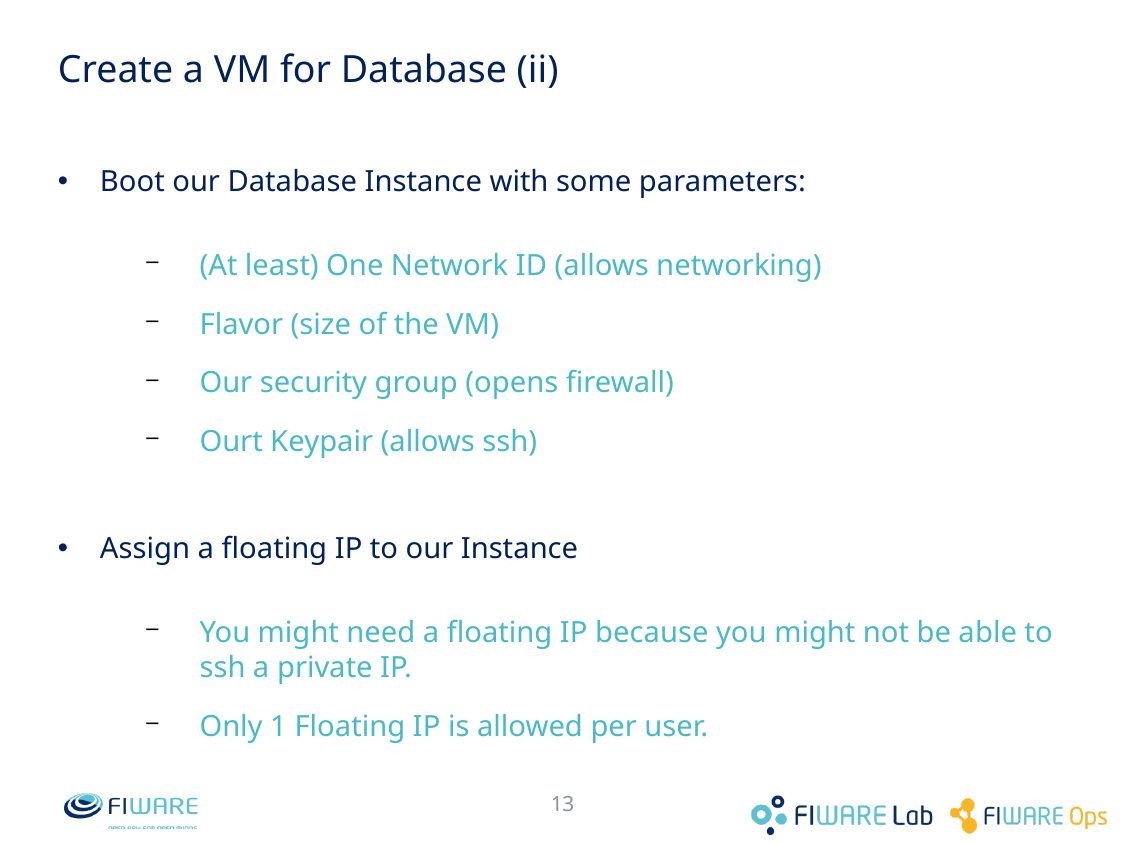

# Create a VM for Database (ii)
Boot our Database Instance with some parameters:
(At least) One Network ID (allows networking)
Flavor (size of the VM)
Our security group (opens firewall)
Ourt Keypair (allows ssh)
Assign a floating IP to our Instance
You might need a floating IP because you might not be able to ssh a private IP.
Only 1 Floating IP is allowed per user.